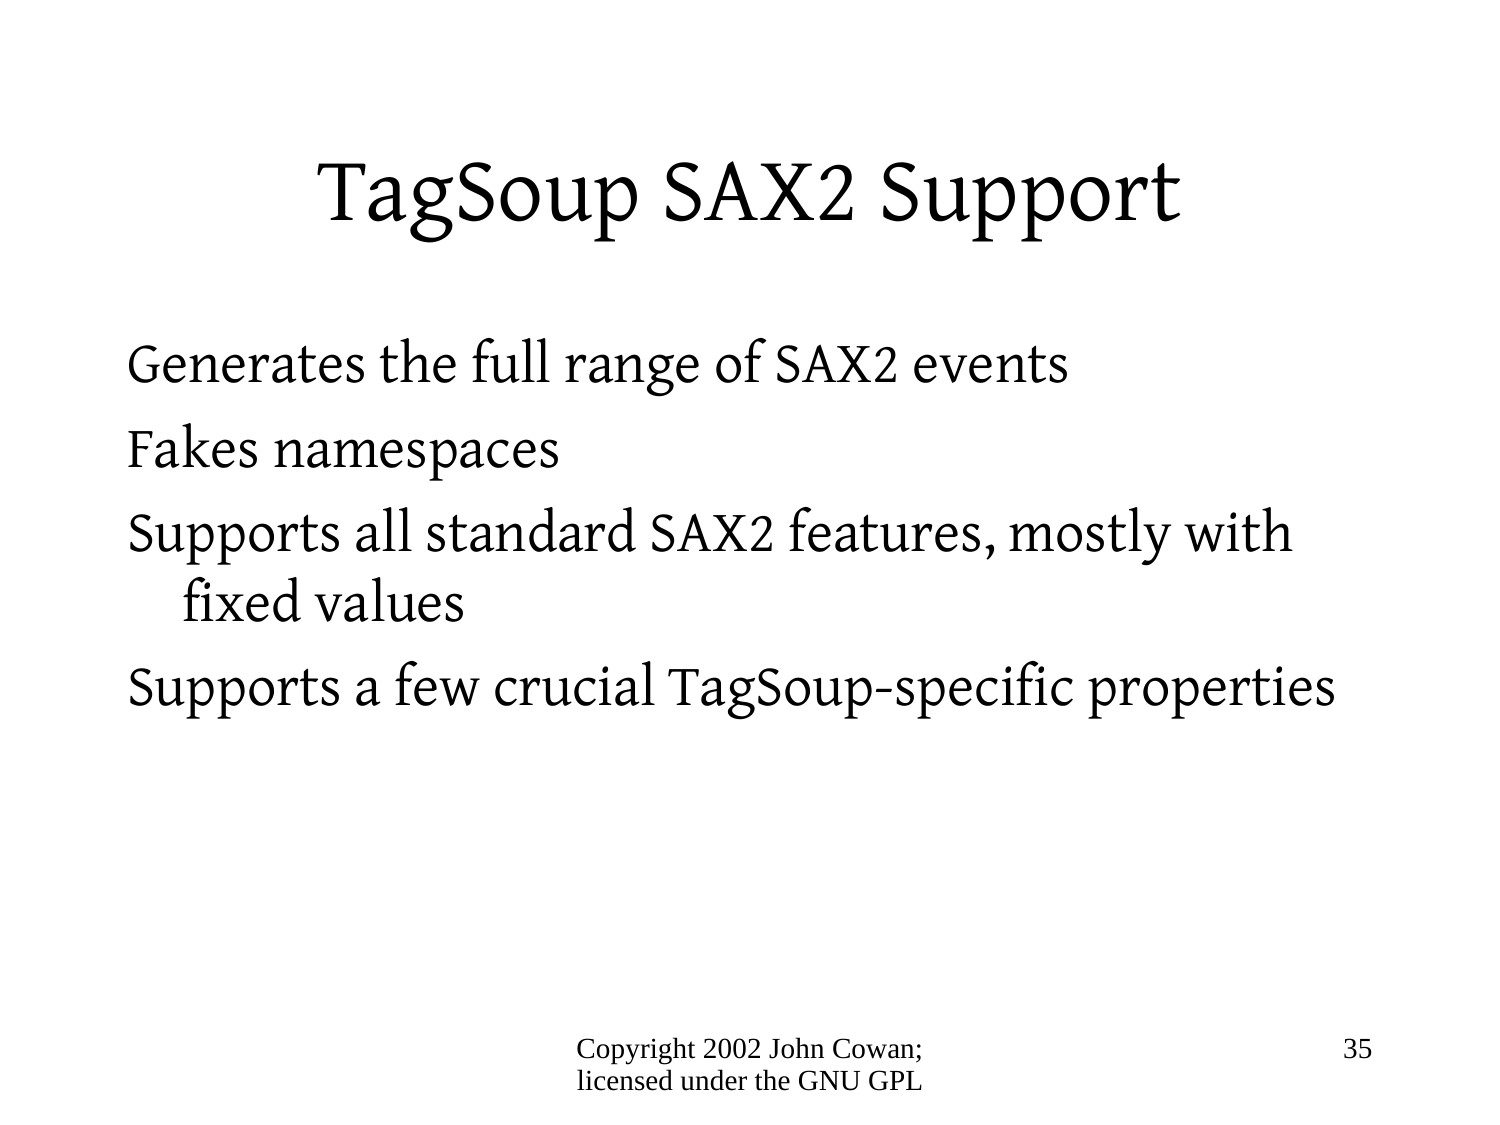

# TagSoup SAX2 Support
Generates the full range of SAX2 events
Fakes namespaces
Supports all standard SAX2 features, mostly with fixed values
Supports a few crucial TagSoup-specific properties
Copyright 2002 John Cowan; licensed under the GNU GPL
35